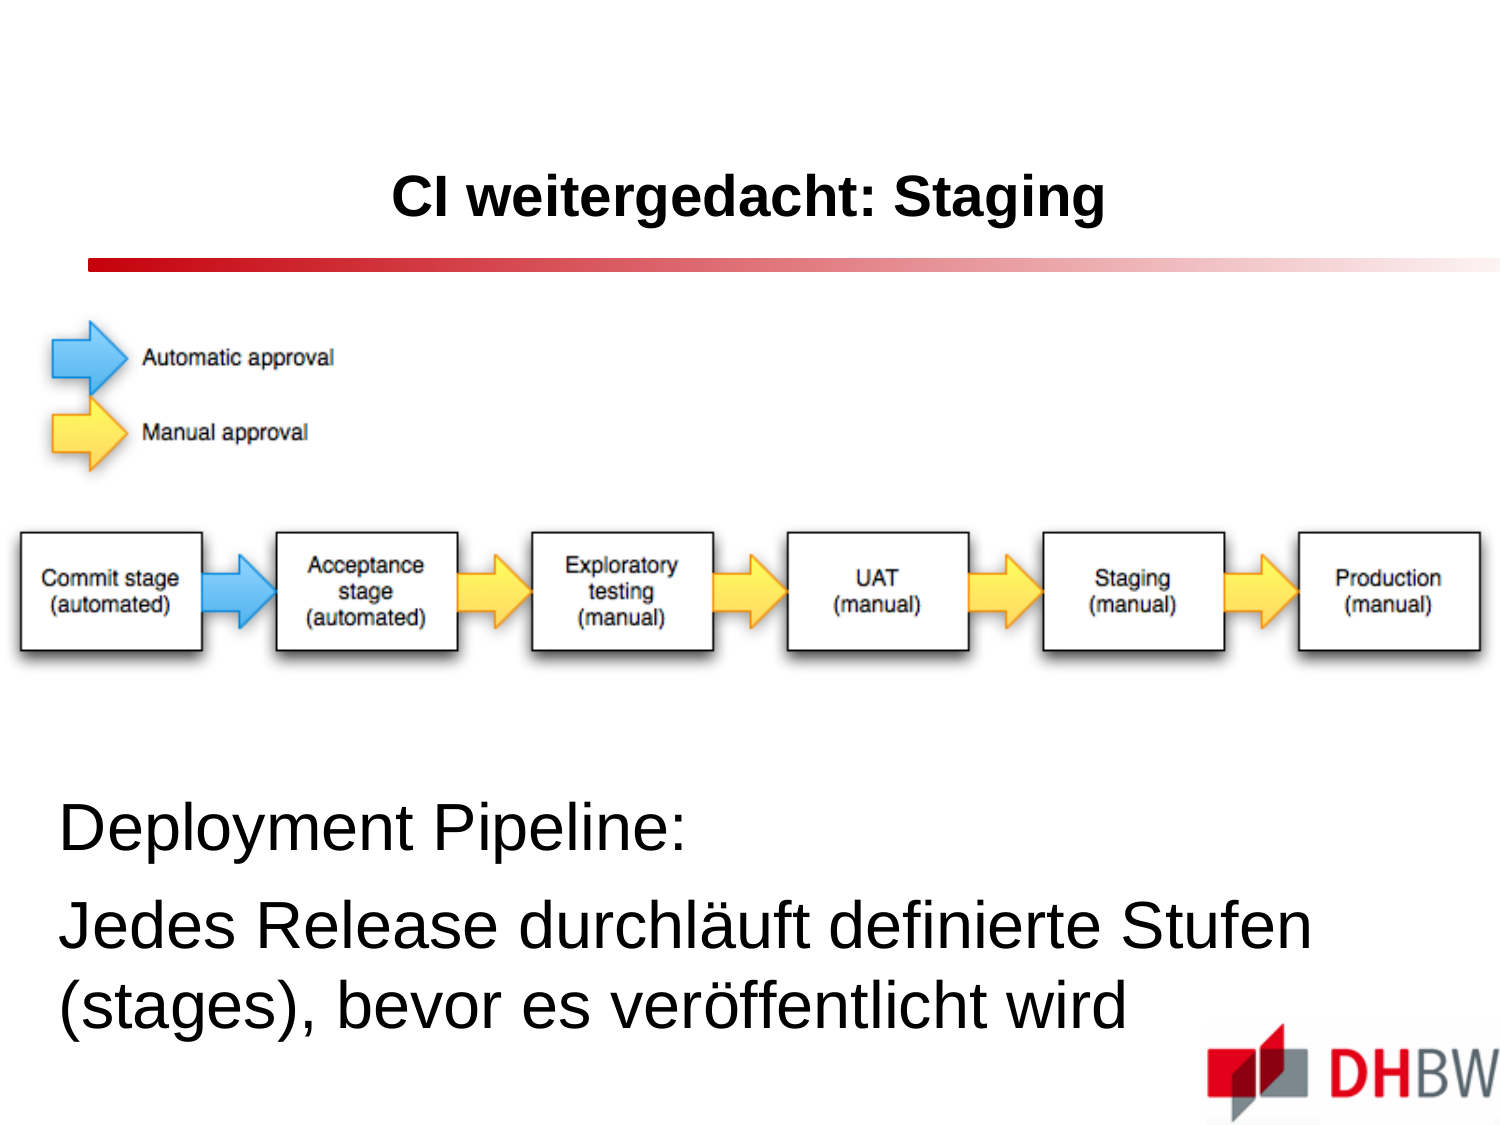

# CI weitergedacht: Staging
Deployment Pipeline:
Jedes Release durchläuft definierte Stufen (stages), bevor es veröffentlicht wird